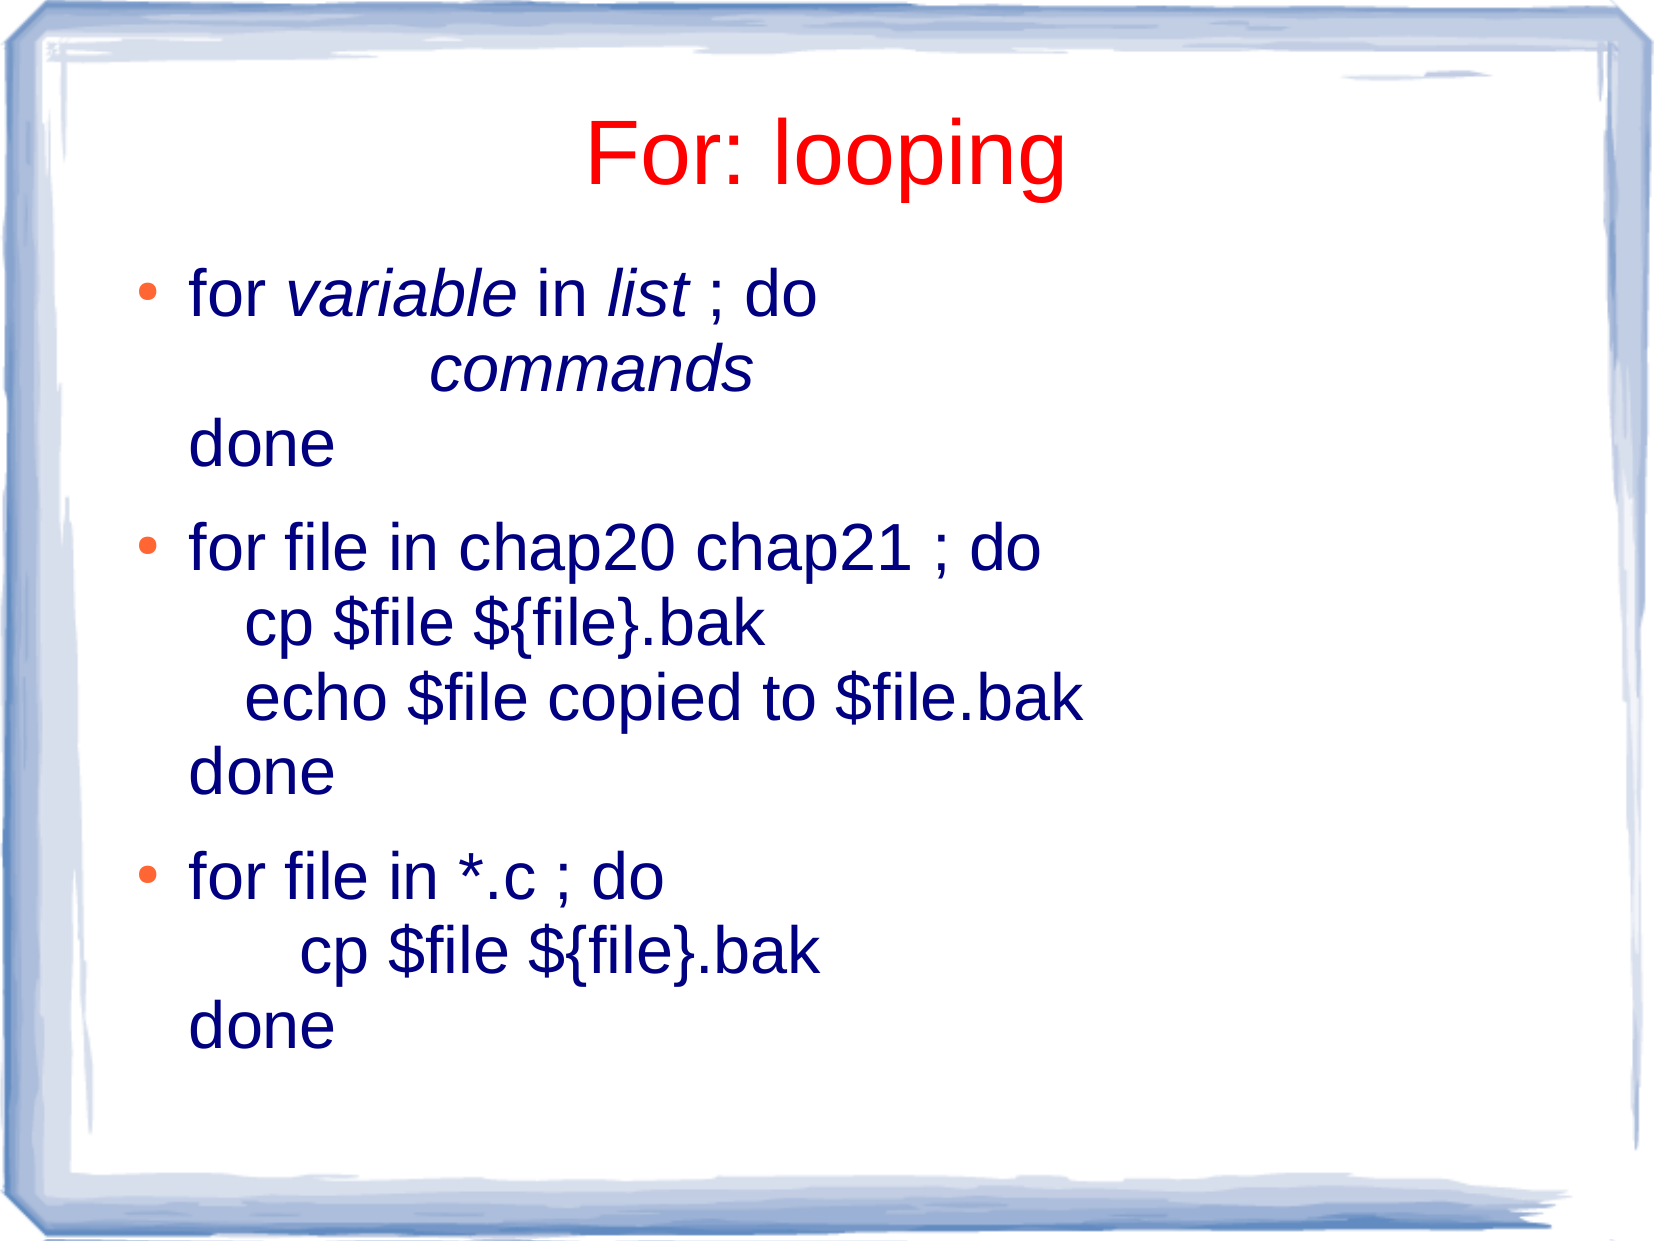

# For: looping
for variable in list ; do commands done
for file in chap20 chap21 ; do cp $file ${file}.bak echo $file copied to $file.bak done
for file in *.c ; do cp $file ${file}.bak done